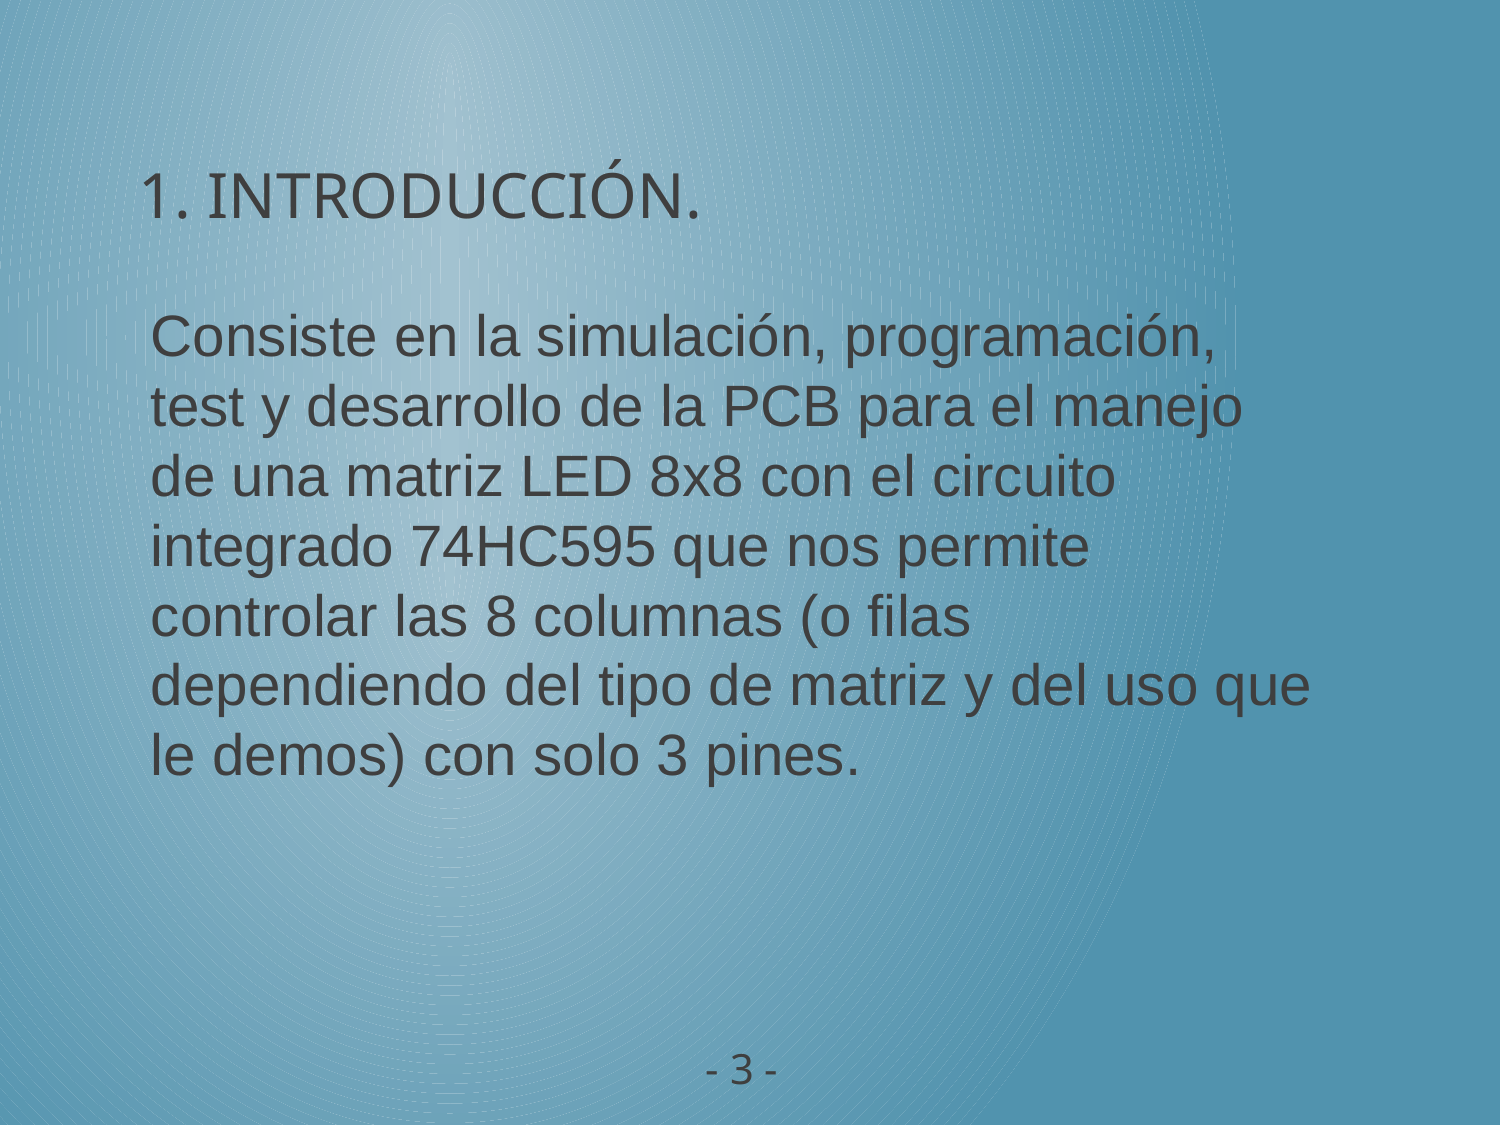

1. INTRODUCCIÓN.
# Consiste en la simulación, programación, test y desarrollo de la PCB para el manejo de una matriz LED 8x8 con el circuito integrado 74HC595 que nos permite controlar las 8 columnas (o filas dependiendo del tipo de matriz y del uso que le demos) con solo 3 pines.
- 3 -